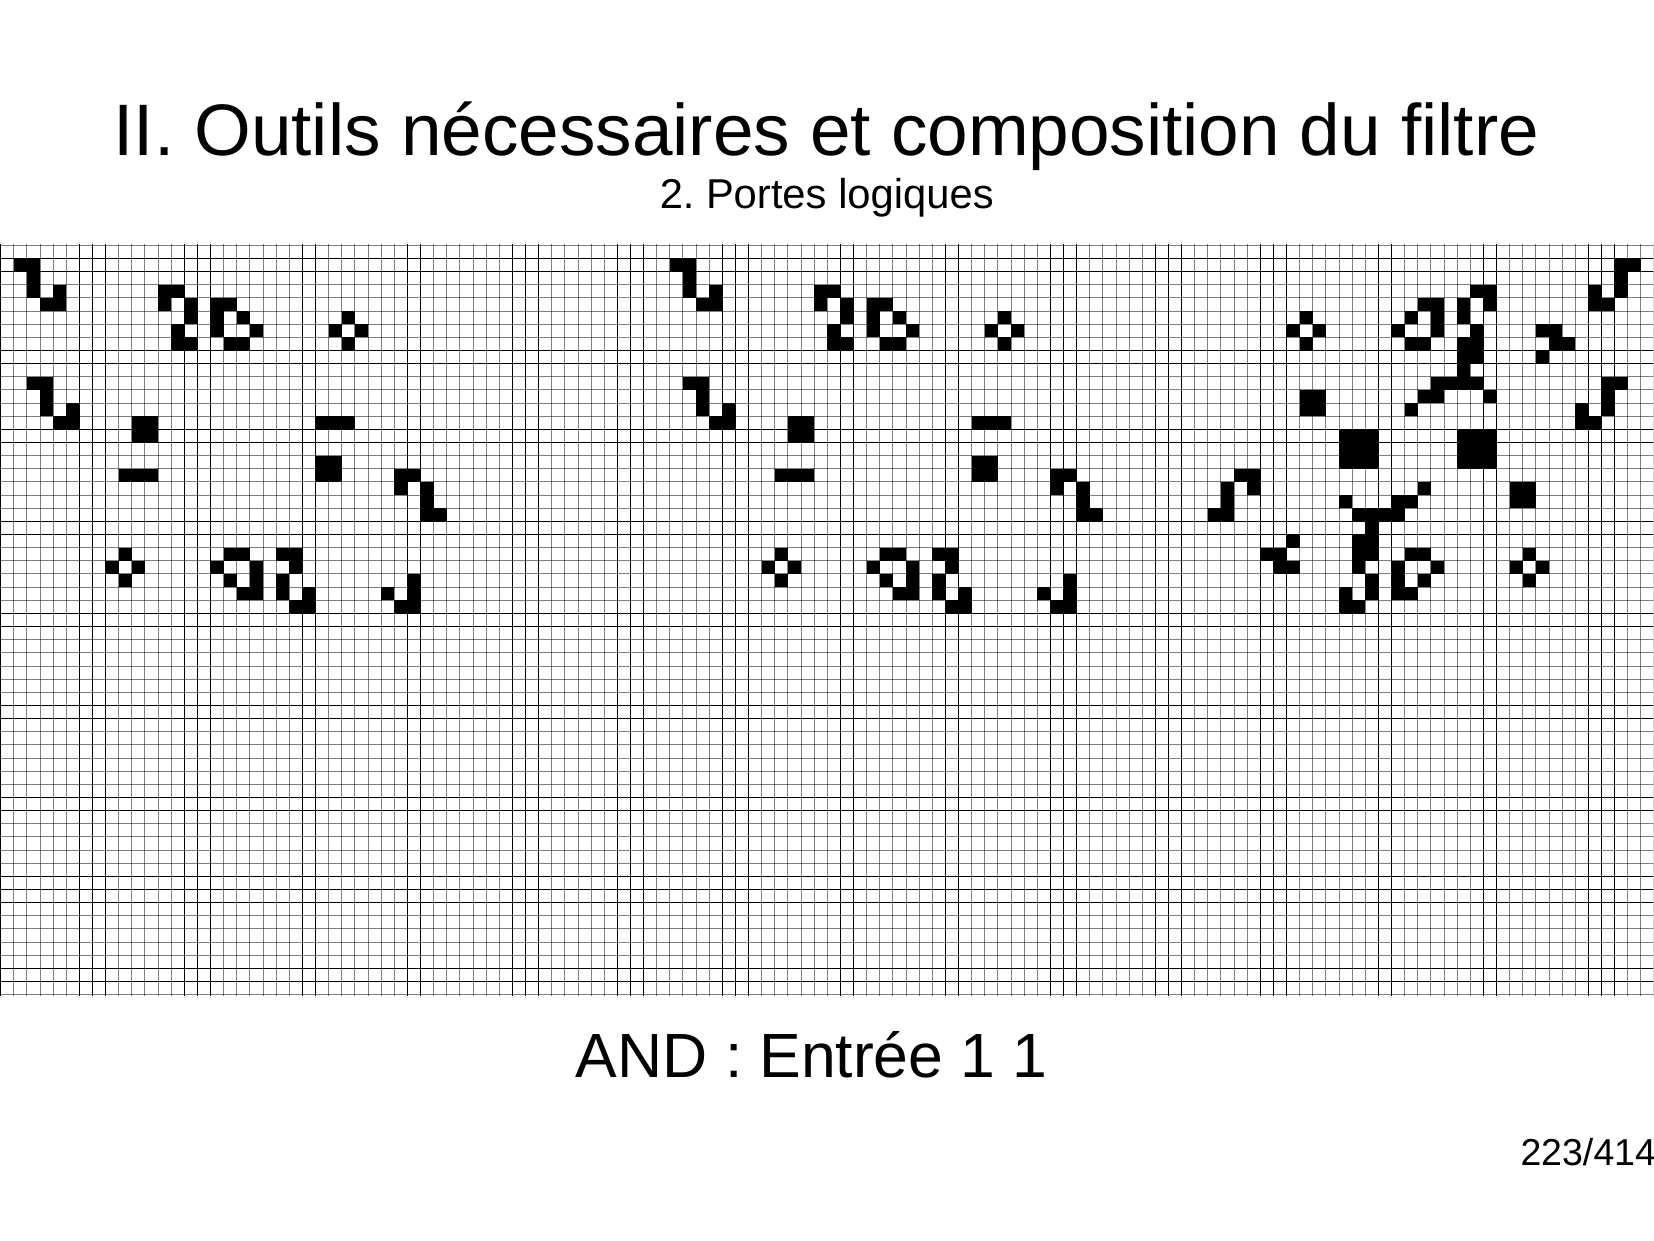

# II. Outils nécessaires et composition du filtre 2. Portes logiques
AND : Entrée 1 1